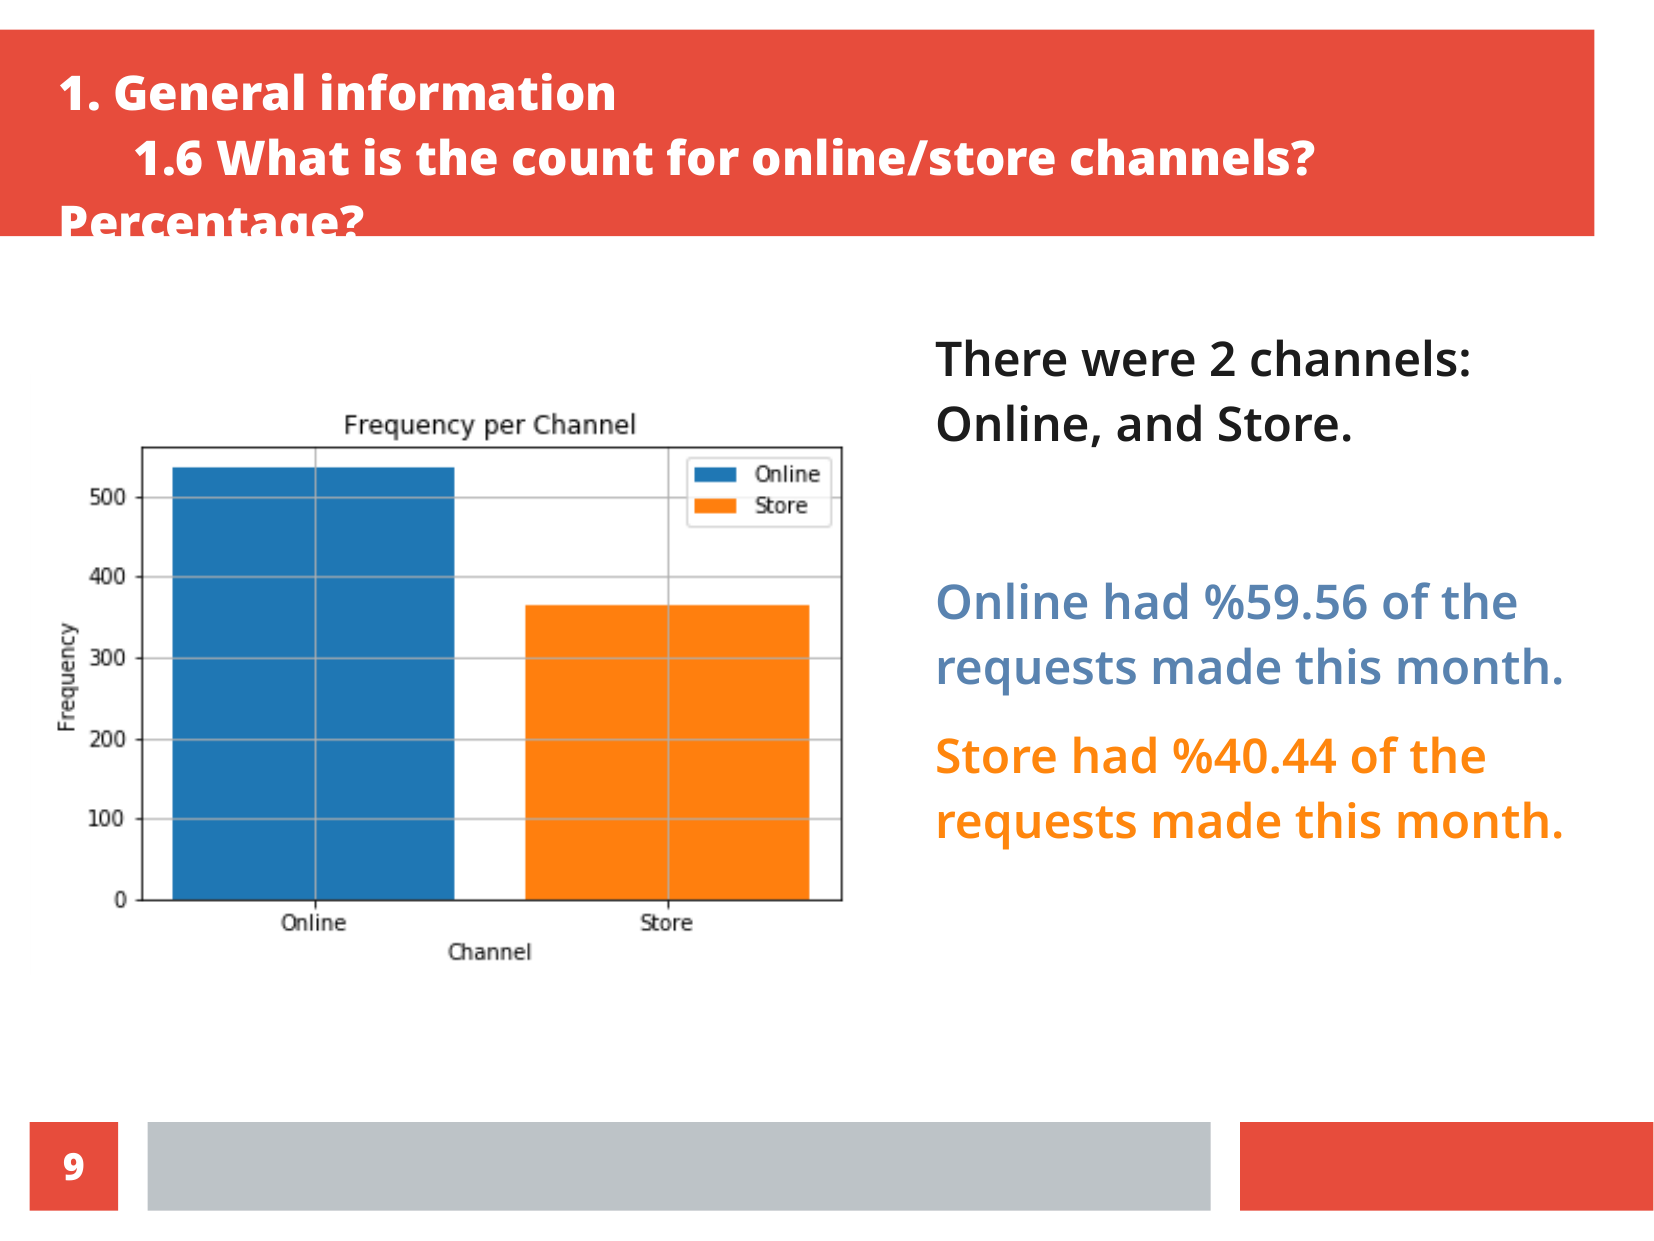

# 1. General information 1.6 What is the count for online/store channels? Percentage?
There were 2 channels: Online, and Store.
Online had %59.56 of the requests made this month.
Store had %40.44 of the requests made this month.
9